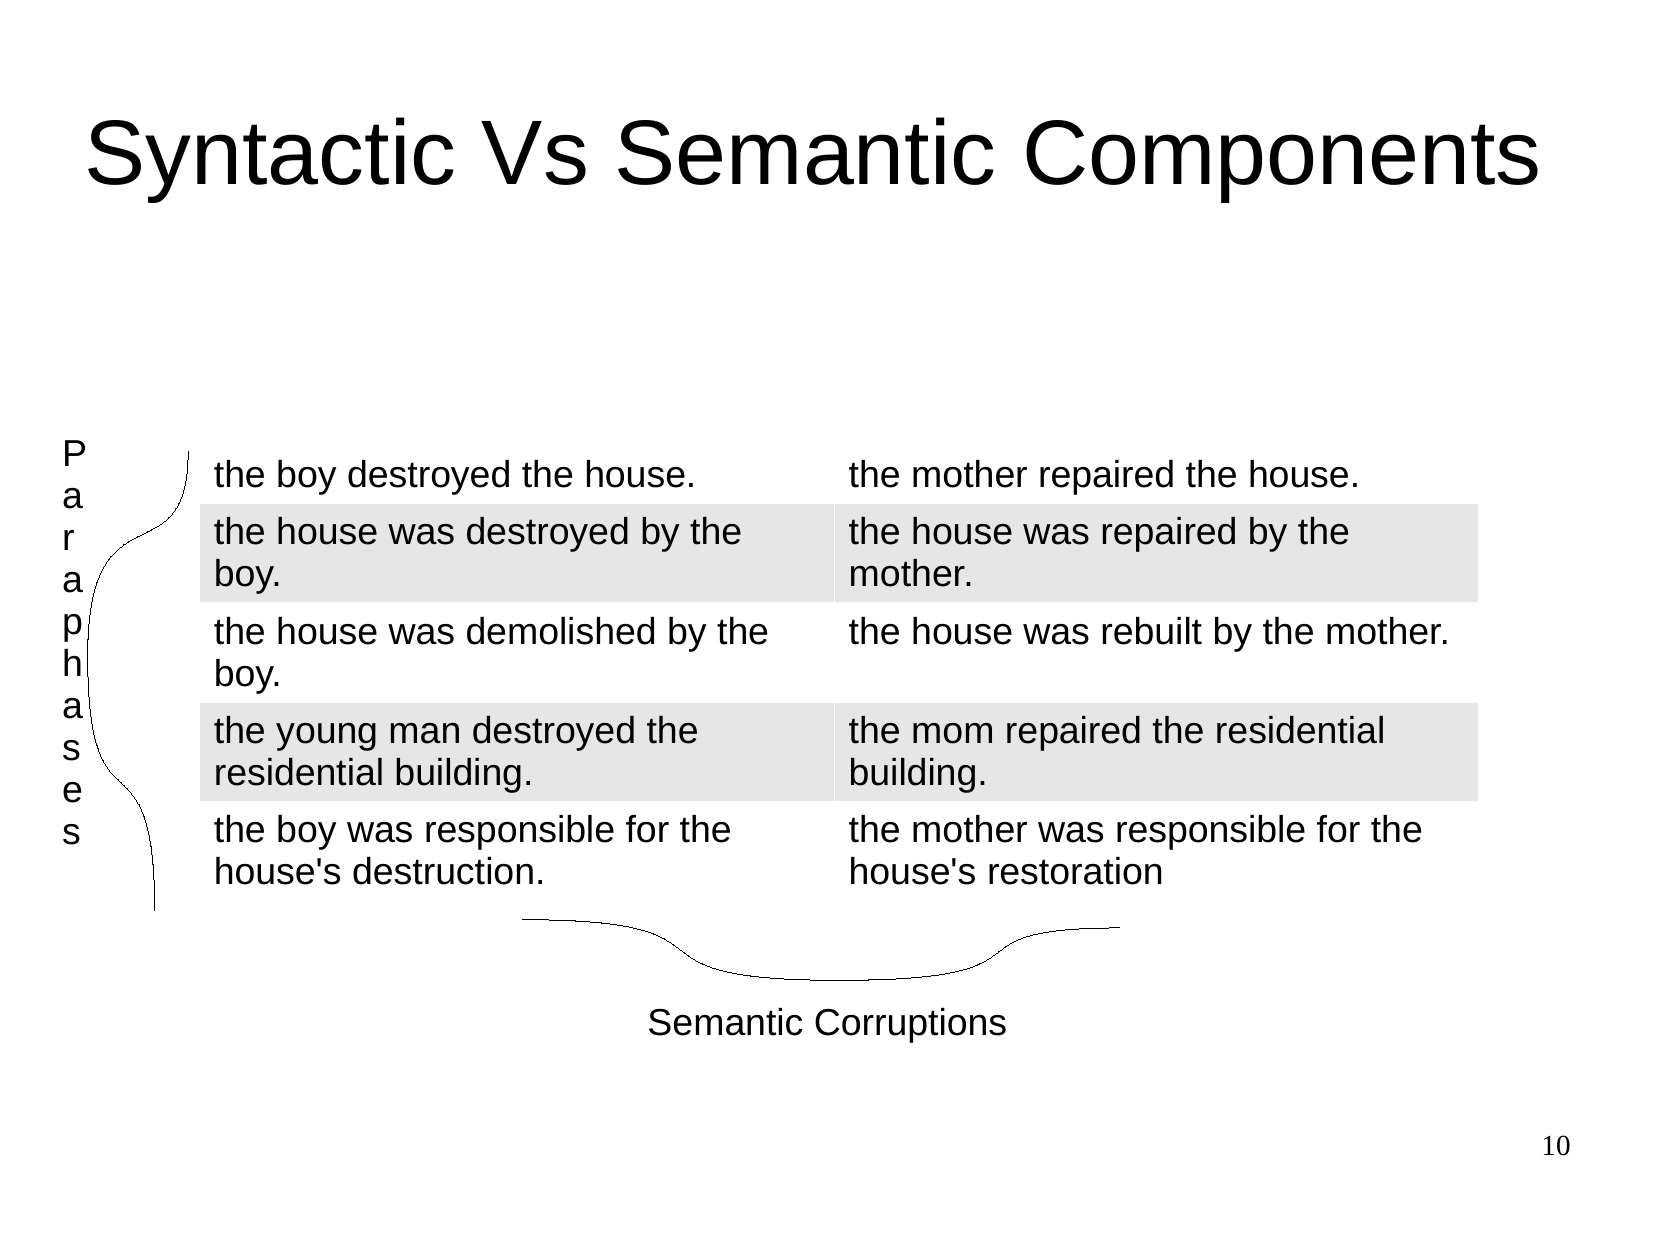

# Syntactic Vs Semantic Components
Paraphases
| the boy destroyed the house. | the mother repaired the house. |
| --- | --- |
| the house was destroyed by the boy. | the house was repaired by the mother. |
| the house was demolished by the boy. | the house was rebuilt by the mother. |
| the young man destroyed the residential building. | the mom repaired the residential building. |
| the boy was responsible for the house's destruction. | the mother was responsible for the house's restoration |
Semantic Corruptions
10